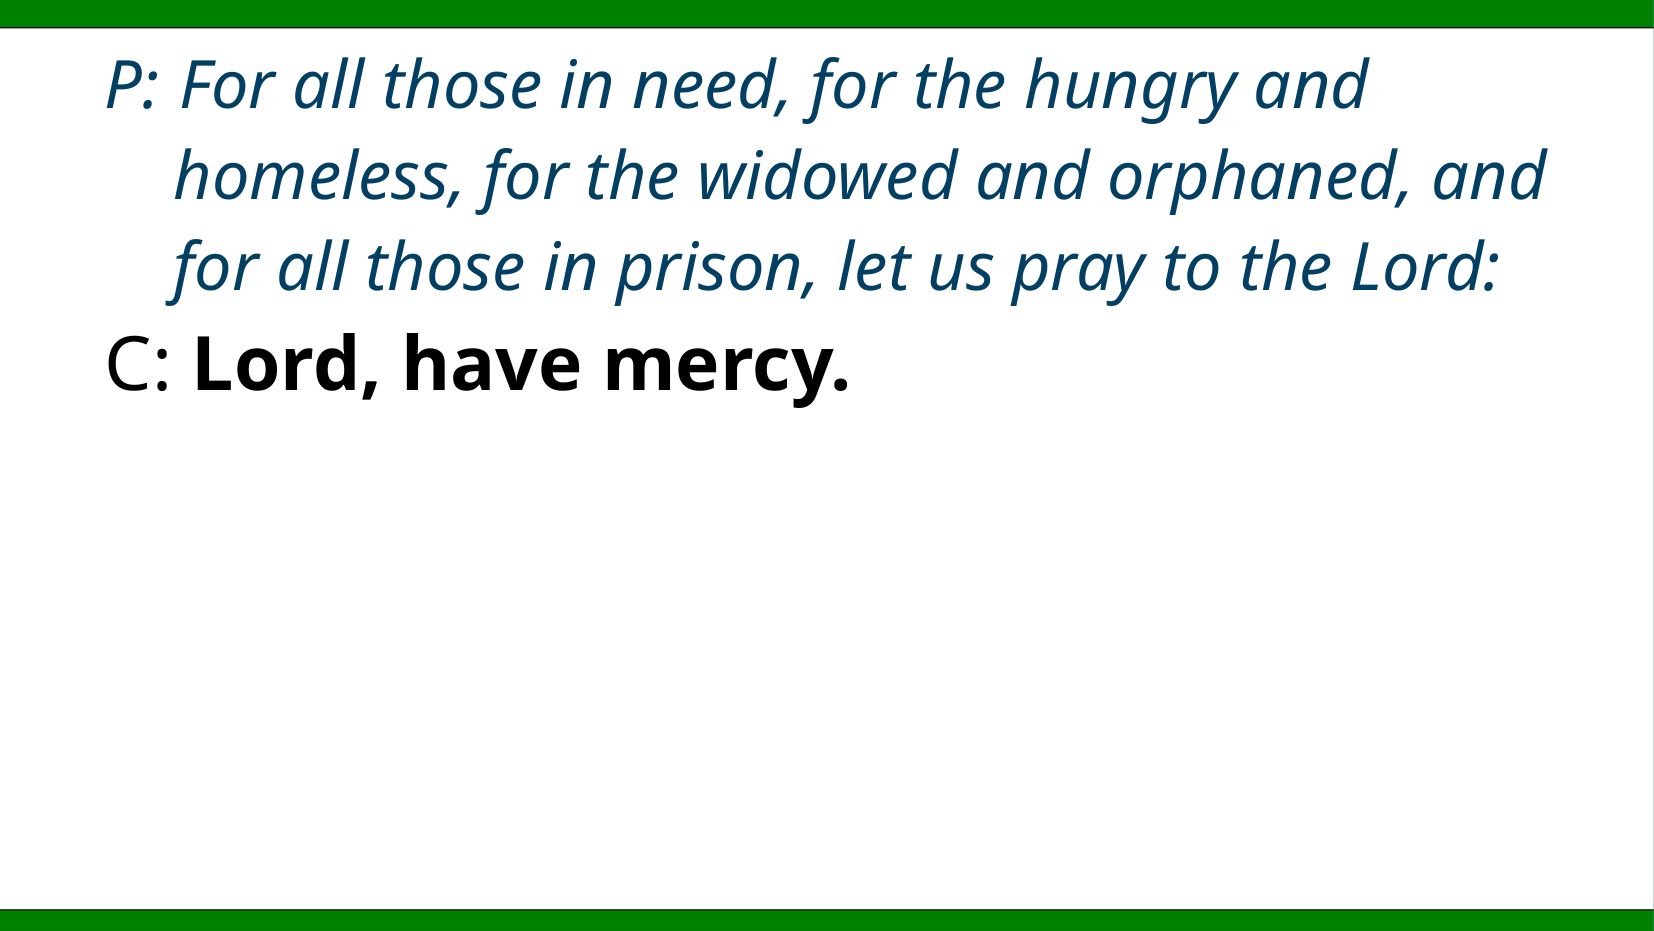

P:	For all those in need, for the hungry and
 homeless, for the widowed and orphaned, and
 for all those in prison, let us pray to the Lord:
C: Lord, have mercy.